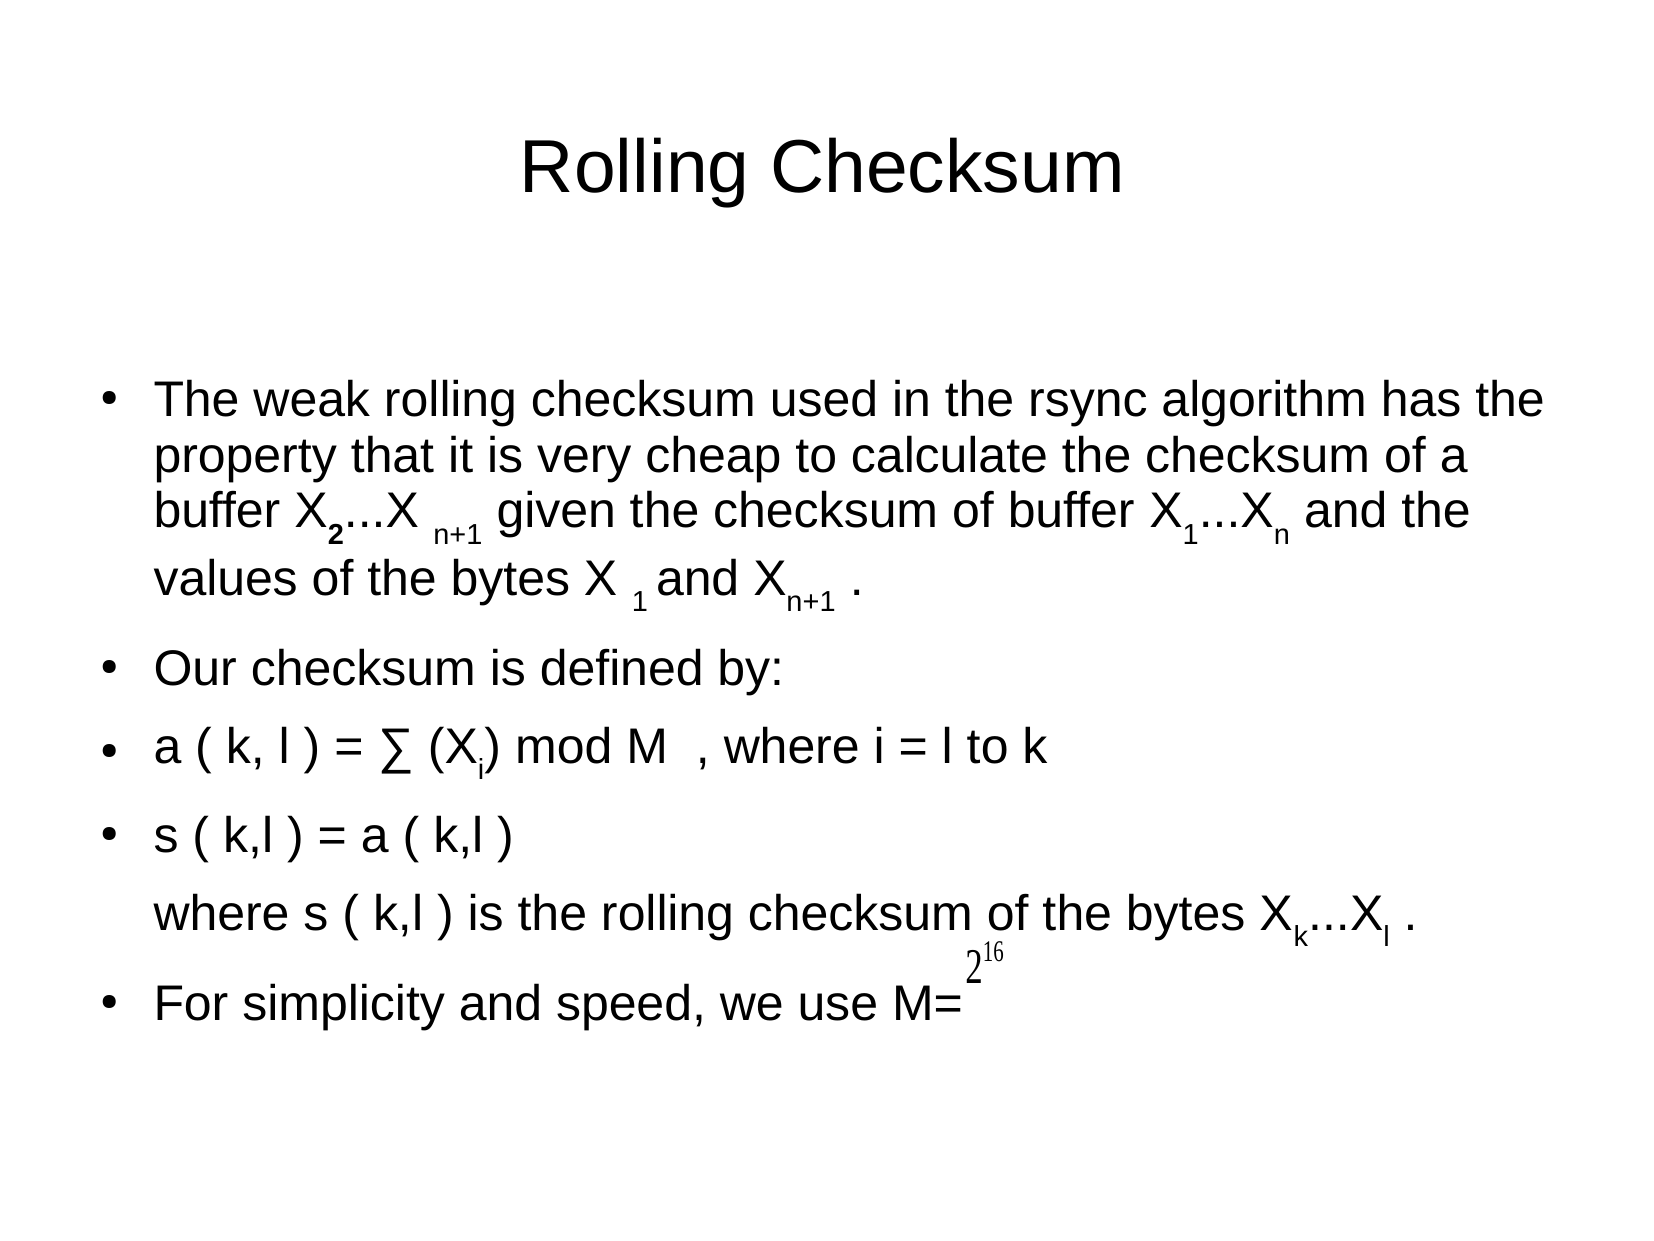

# Rolling Checksum
The weak rolling checksum used in the rsync algorithm has the property that it is very cheap to calculate the checksum of a buffer X2...X n+1 given the checksum of buffer X1...Xn and the values of the bytes X 1 and Xn+1 .
Our checksum is defined by:
a ( k, l ) = ∑ (Xi) mod M , where i = l to k
s ( k,l ) = a ( k,l )
where s ( k,l ) is the rolling checksum of the bytes Xk...Xl .
For simplicity and speed, we use M=